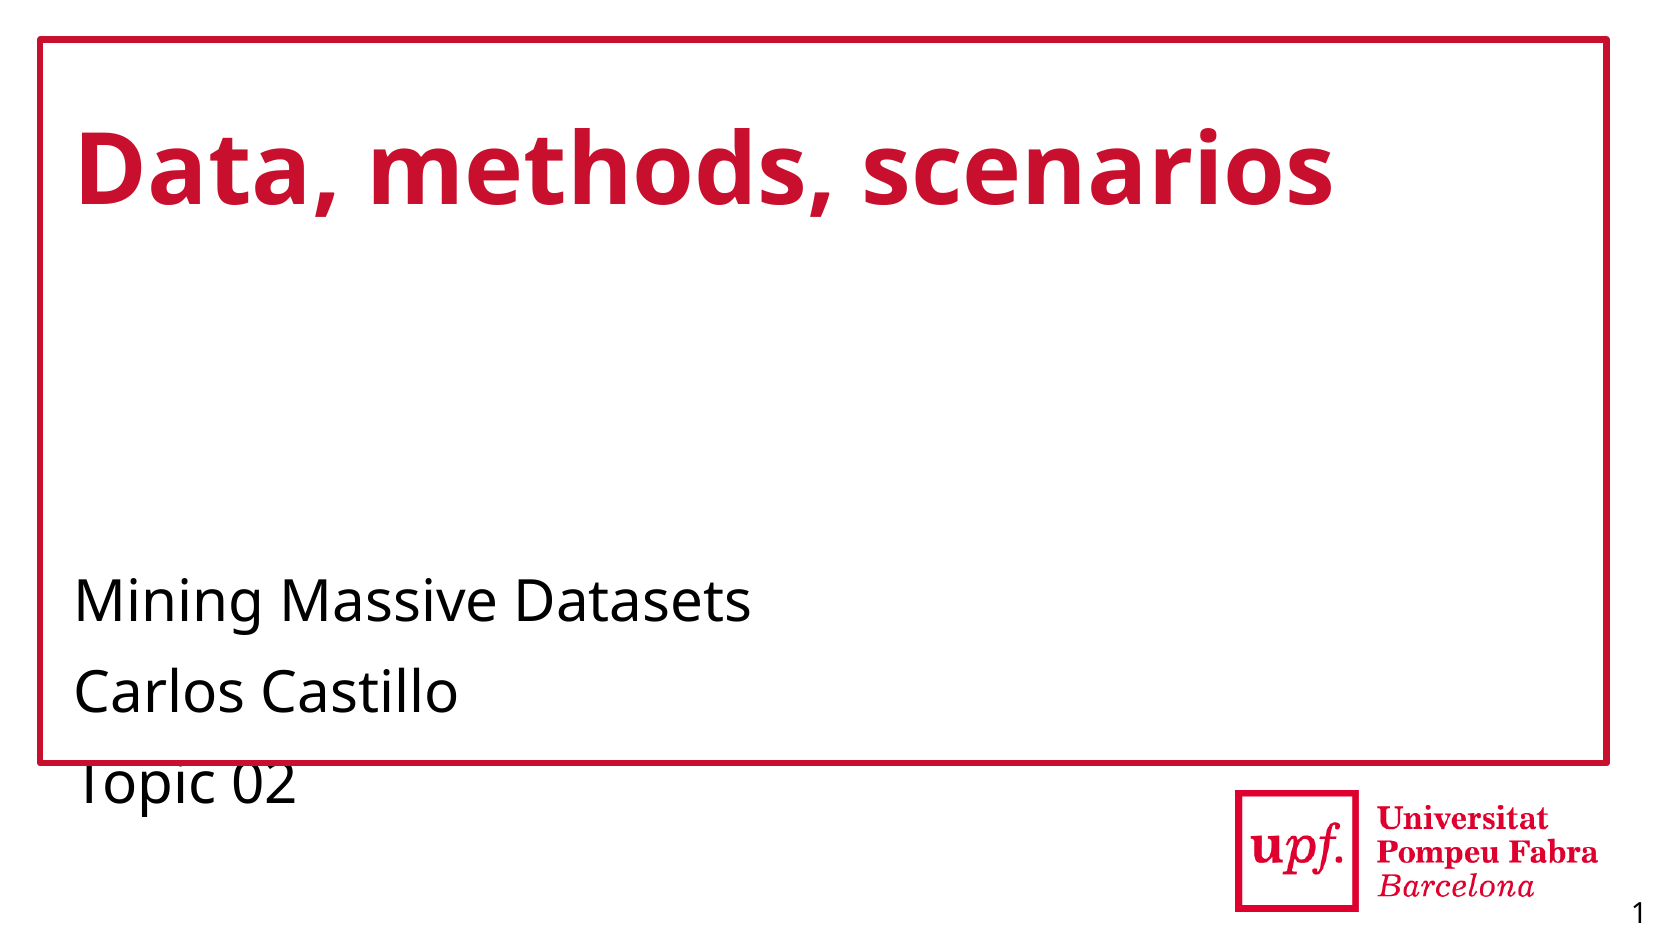

Data, methods, scenarios
Mining Massive Datasets
Carlos Castillo
Topic 02
1